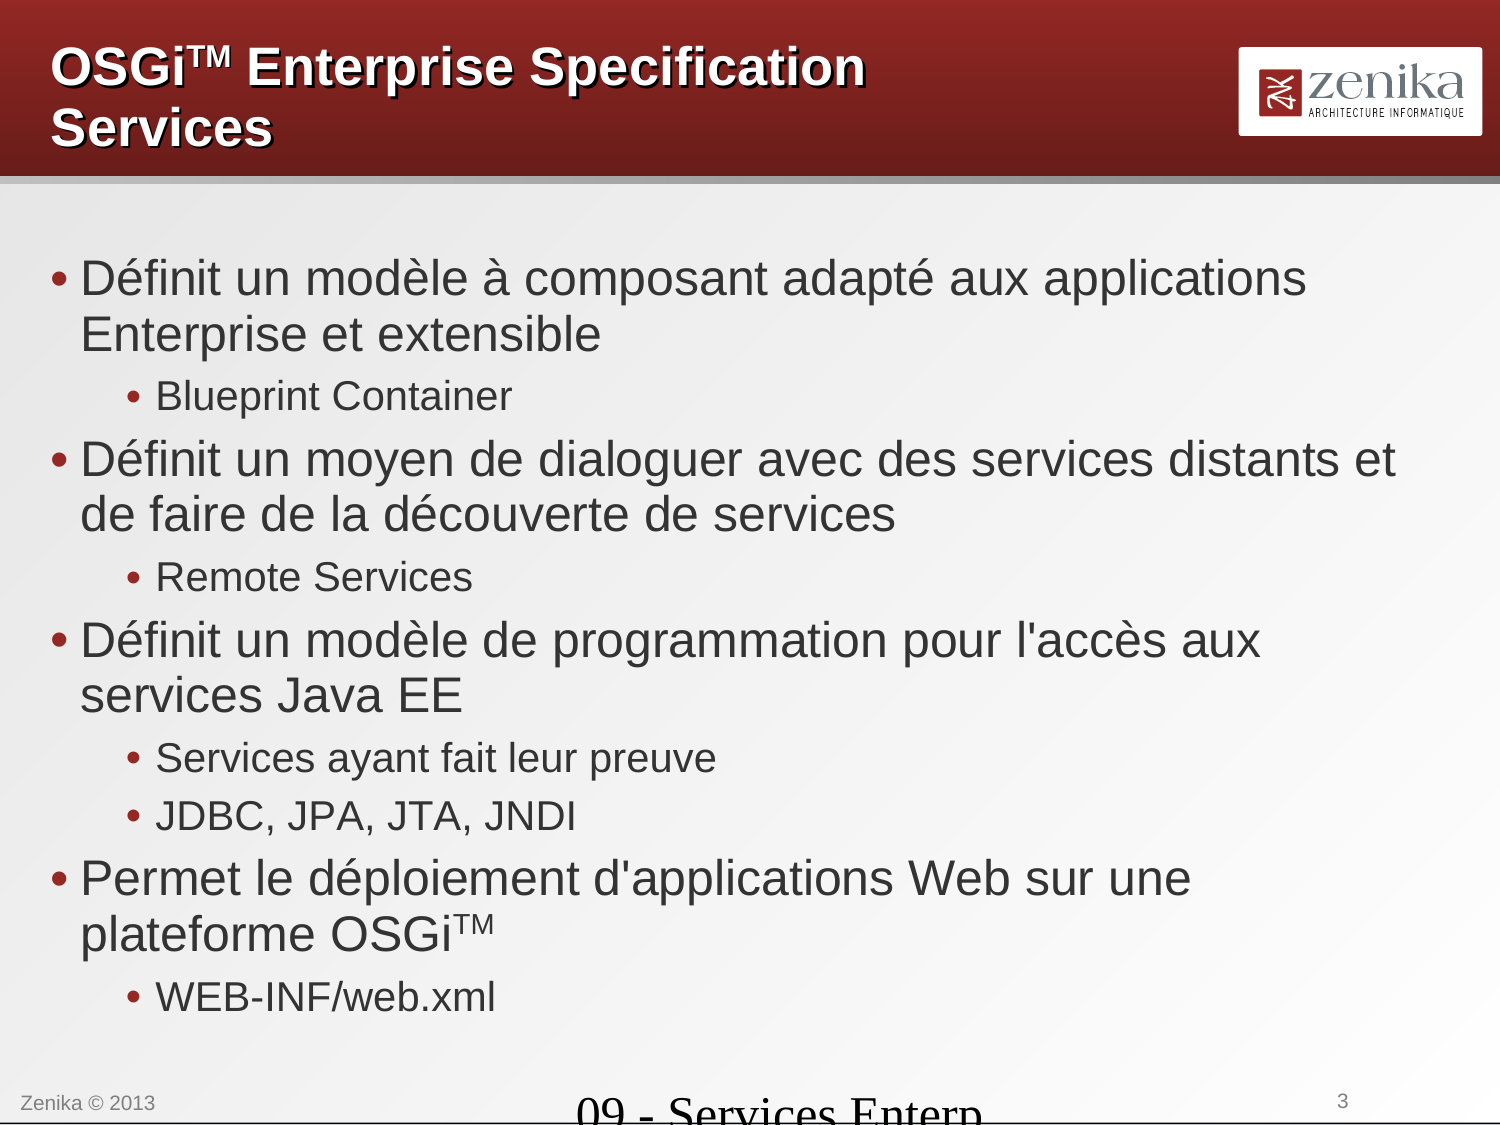

# OSGiTM Enterprise Specification Services
Définit un modèle à composant adapté aux applications Enterprise et extensible
Blueprint Container
Définit un moyen de dialoguer avec des services distants et de faire de la découverte de services
Remote Services
Définit un modèle de programmation pour l'accès aux services Java EE
Services ayant fait leur preuve
JDBC, JPA, JTA, JNDI
Permet le déploiement d'applications Web sur une plateforme OSGiTM
WEB-INF/web.xml